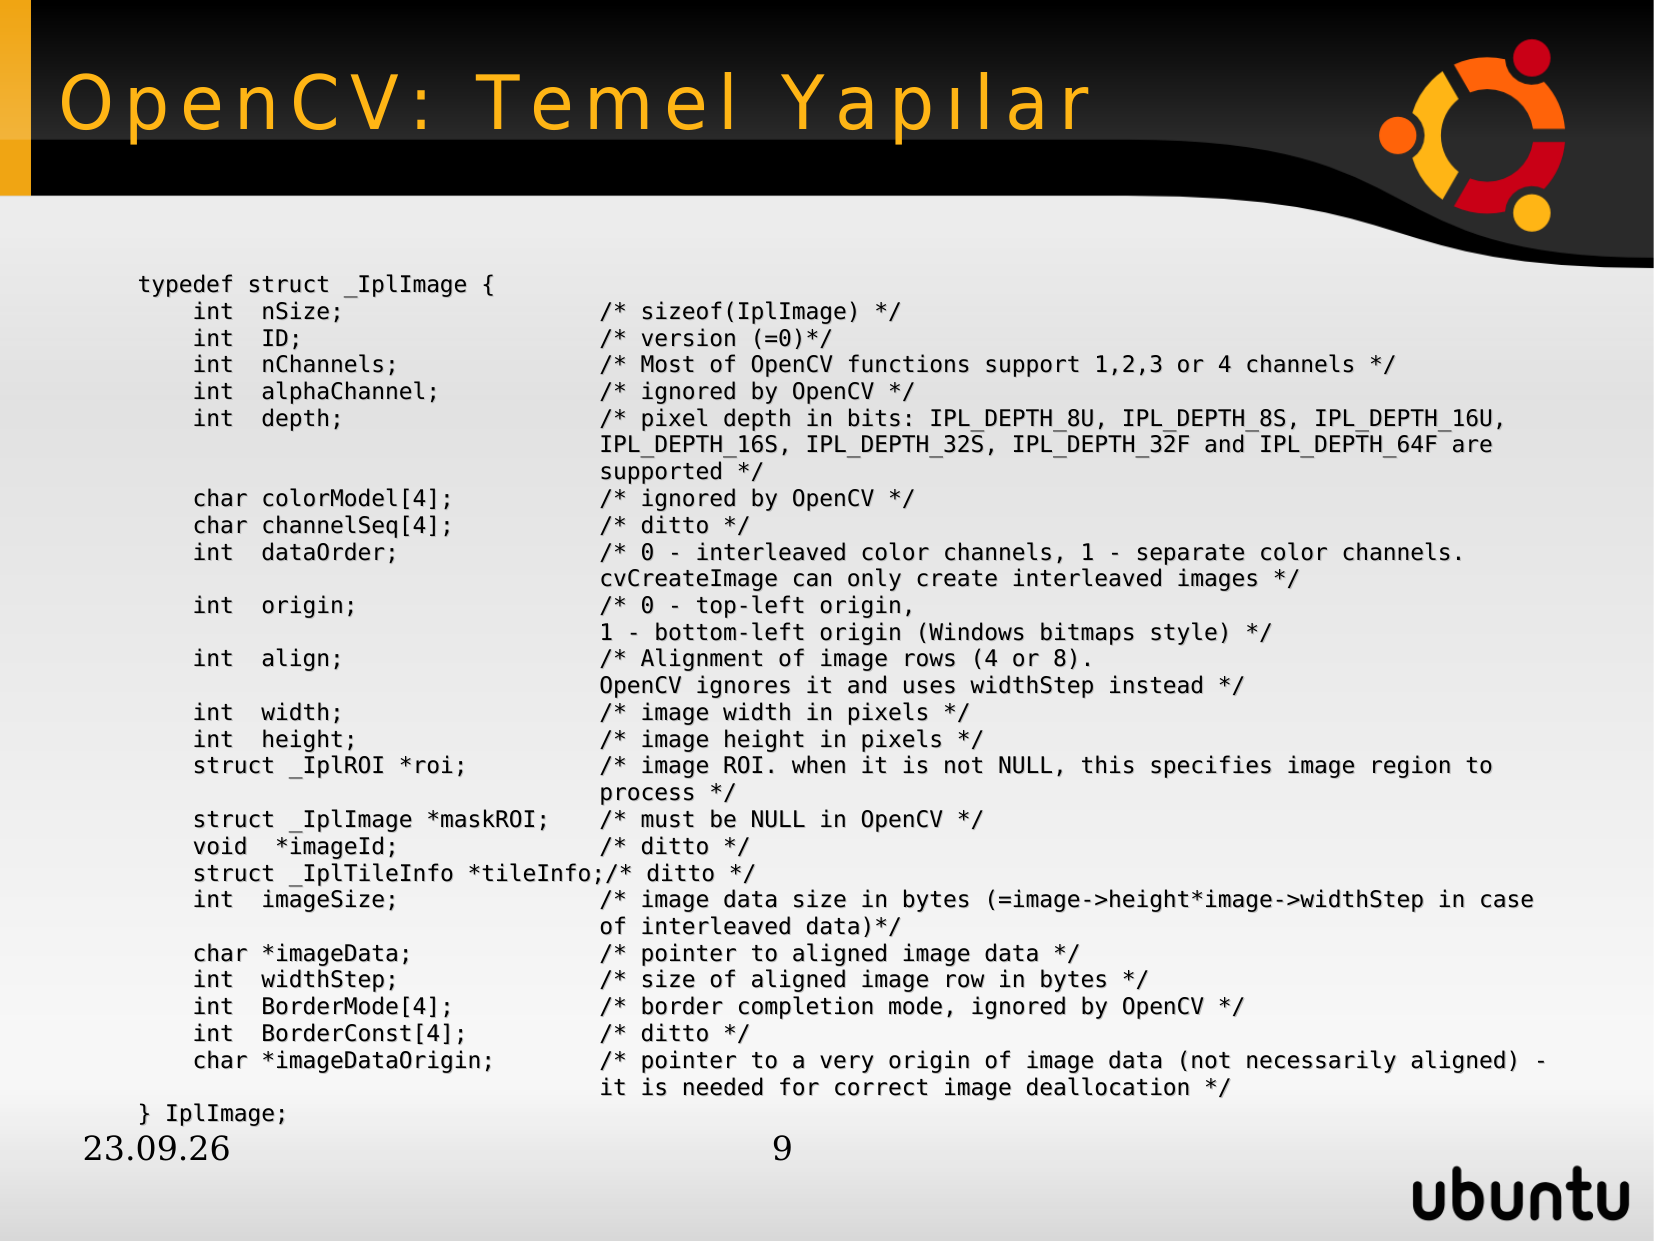

# OpenCV: Temel Yapılar
 typedef struct _IplImage {
 int nSize; 		/* sizeof(IplImage) */
 int ID; 		/* version (=0)*/
 int nChannels; 		/* Most of OpenCV functions support 1,2,3 or 4 channels */
 int alphaChannel; 		/* ignored by OpenCV */
 int depth; 		/* pixel depth in bits: IPL_DEPTH_8U, IPL_DEPTH_8S, IPL_DEPTH_16U,
 		IPL_DEPTH_16S, IPL_DEPTH_32S, IPL_DEPTH_32F and IPL_DEPTH_64F are 								supported */
 char colorModel[4]; 		/* ignored by OpenCV */
 char channelSeq[4]; 		/* ditto */
 int dataOrder; 		/* 0 - interleaved color channels, 1 - separate color channels.
 		cvCreateImage can only create interleaved images */
 int origin; 		/* 0 - top-left origin,
 		1 - bottom-left origin (Windows bitmaps style) */
 int align; 		/* Alignment of image rows (4 or 8).
 		OpenCV ignores it and uses widthStep instead */
 int width; 		/* image width in pixels */
 int height; 		/* image height in pixels */
 struct _IplROI *roi;		/* image ROI. when it is not NULL, this specifies image region to 								process */
 struct _IplImage *maskROI; 	/* must be NULL in OpenCV */
 void *imageId; 		/* ditto */
 struct _IplTileInfo *tileInfo;/* ditto */
 int imageSize; 		/* image data size in bytes (=image->height*image->widthStep in case 								of interleaved data)*/
 char *imageData; 			/* pointer to aligned image data */
 int widthStep; 			/* size of aligned image row in bytes */
 int BorderMode[4]; 		/* border completion mode, ignored by OpenCV */
 int BorderConst[4]; 		/* ditto */
 char *imageDataOrigin; 		/* pointer to a very origin of image data (not necessarily aligned) - 							it is needed for correct image deallocation */
 } IplImage;
9